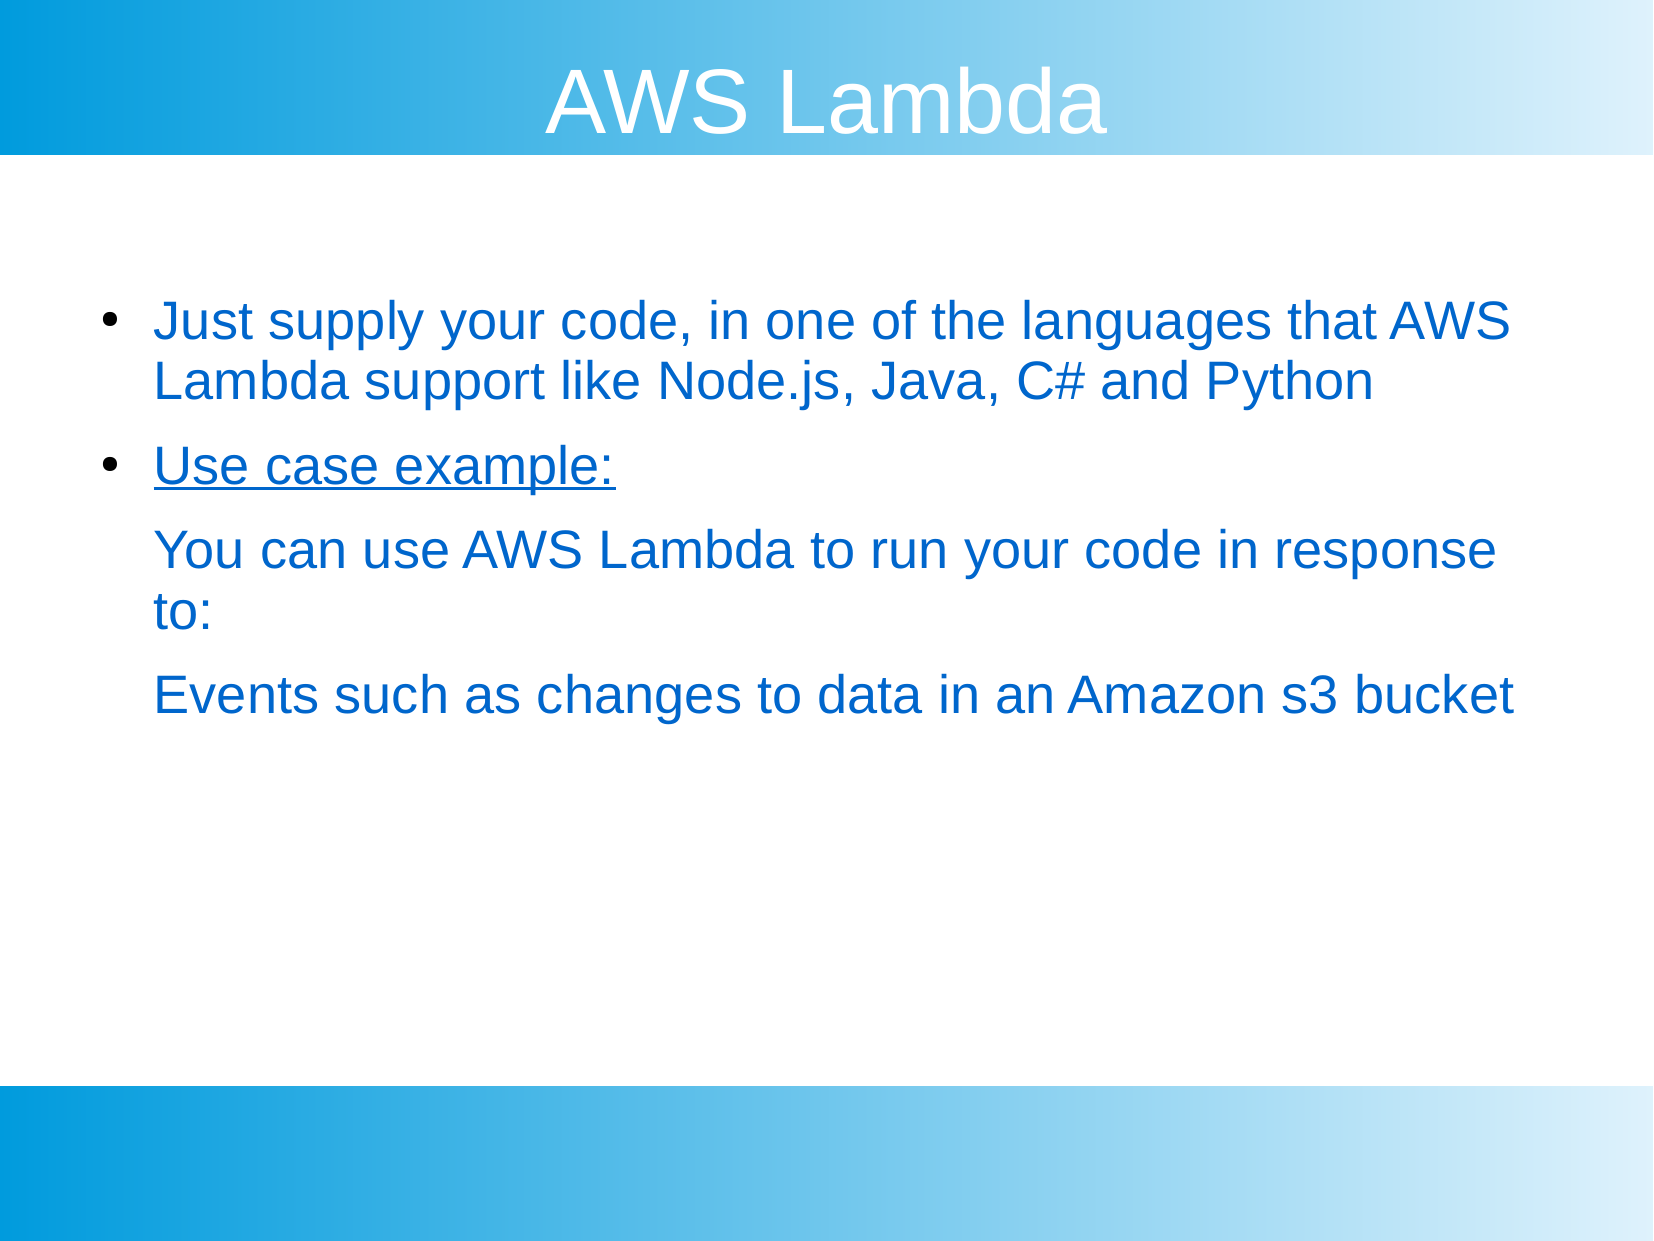

# AWS Lambda
Just supply your code, in one of the languages that AWS Lambda support like Node.js, Java, C# and Python
Use case example:
You can use AWS Lambda to run your code in response to:
Events such as changes to data in an Amazon s3 bucket